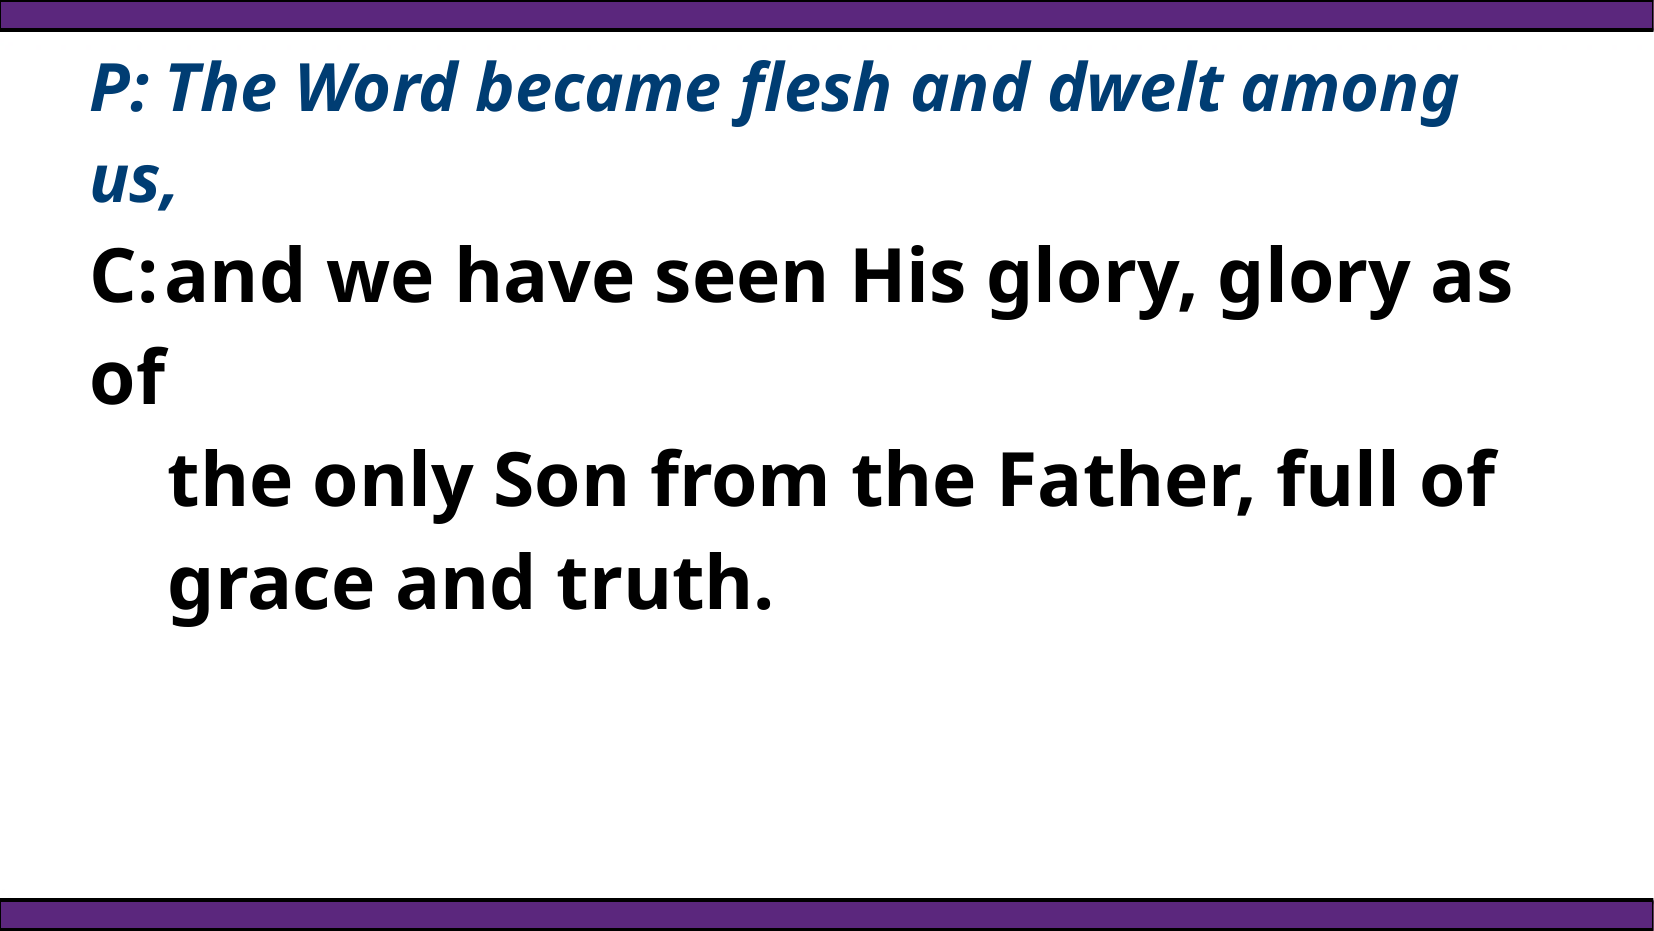

P:	The Word became flesh and dwelt among us,
C:	and we have seen His glory, glory as of
 the only Son from the Father, full of
 grace and truth.